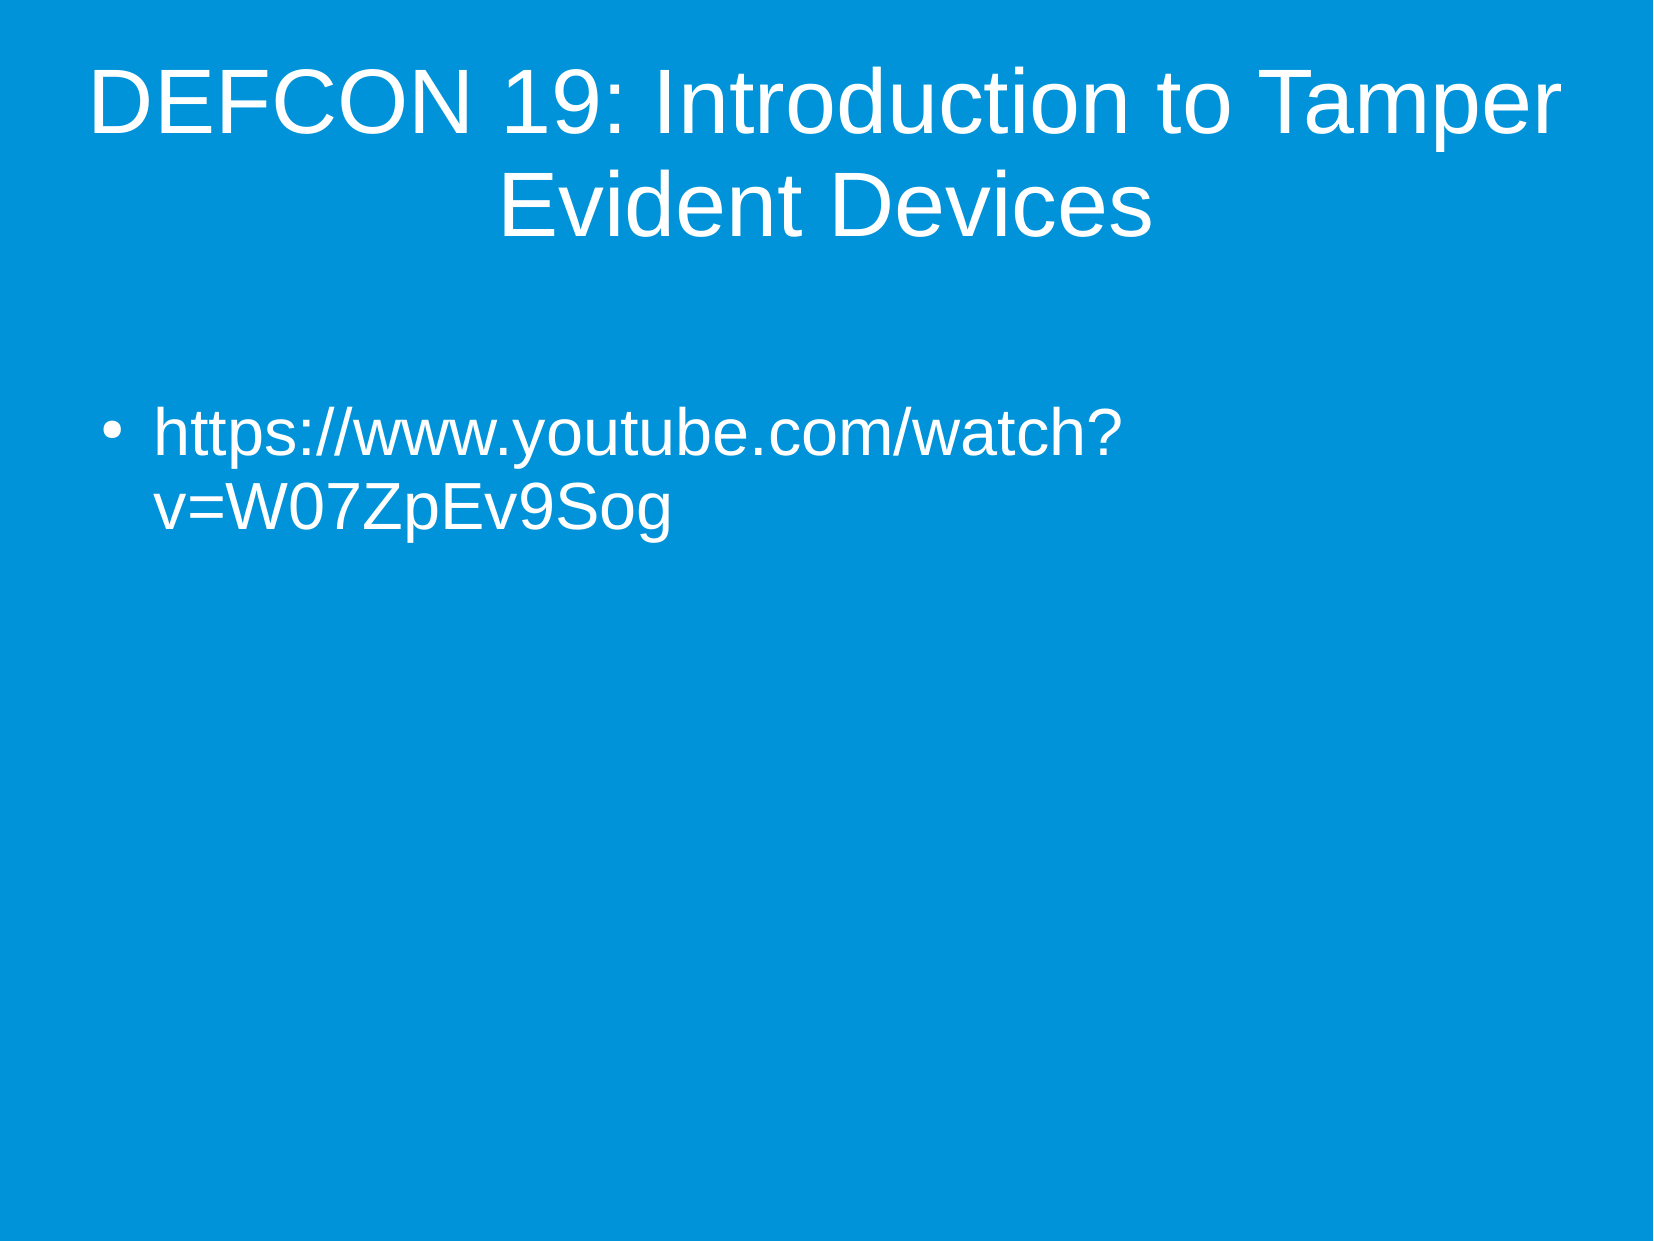

# DEFCON 19: Introduction to Tamper Evident Devices
https://www.youtube.com/watch?v=W07ZpEv9Sog